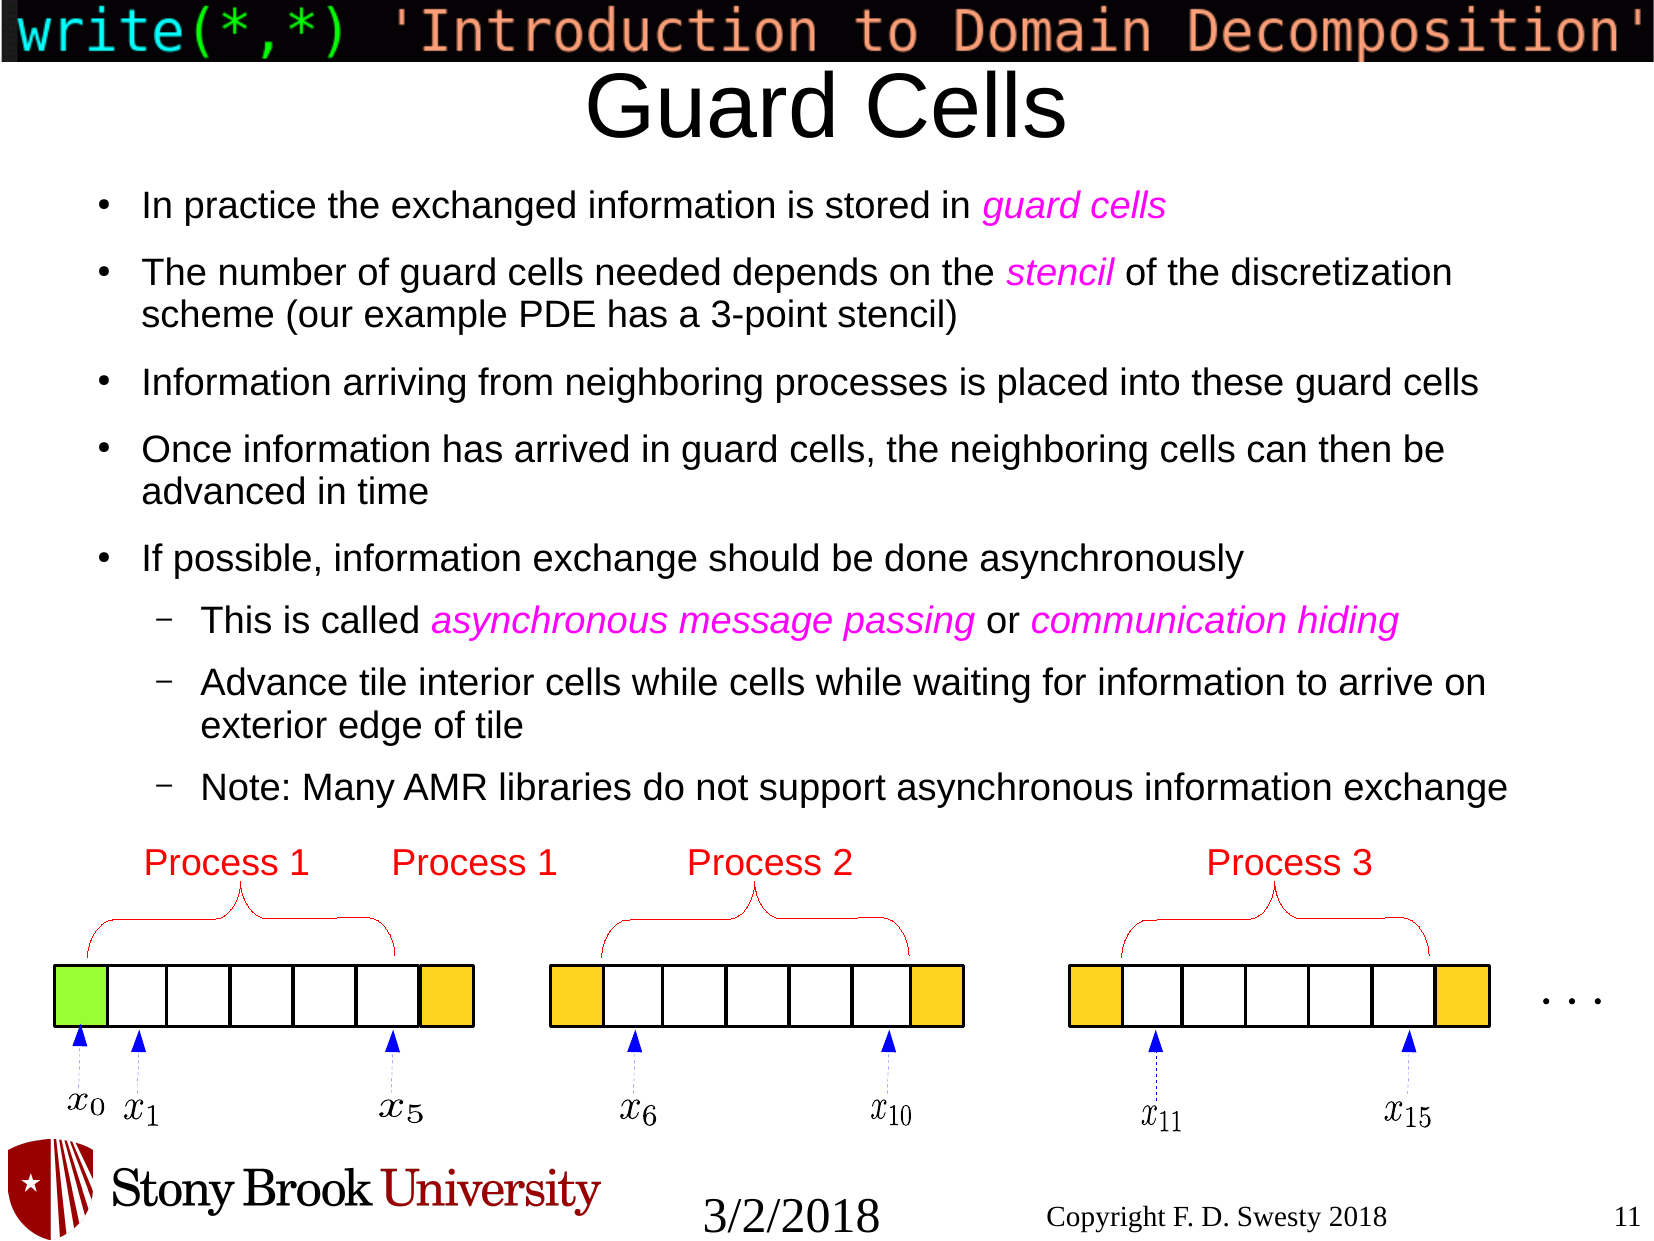

# Guard Cells
In practice the exchanged information is stored in guard cells
The number of guard cells needed depends on the stencil of the discretization scheme (our example PDE has a 3-point stencil)
Information arriving from neighboring processes is placed into these guard cells
Once information has arrived in guard cells, the neighboring cells can then be advanced in time
If possible, information exchange should be done asynchronously
This is called asynchronous message passing or communication hiding
Advance tile interior cells while cells while waiting for information to arrive on exterior edge of tile
Note: Many AMR libraries do not support asynchronous information exchange
Process 1
Process 1
Process 2
Process 3
3/2/2018
Copyright F. D. Swesty 2018
11